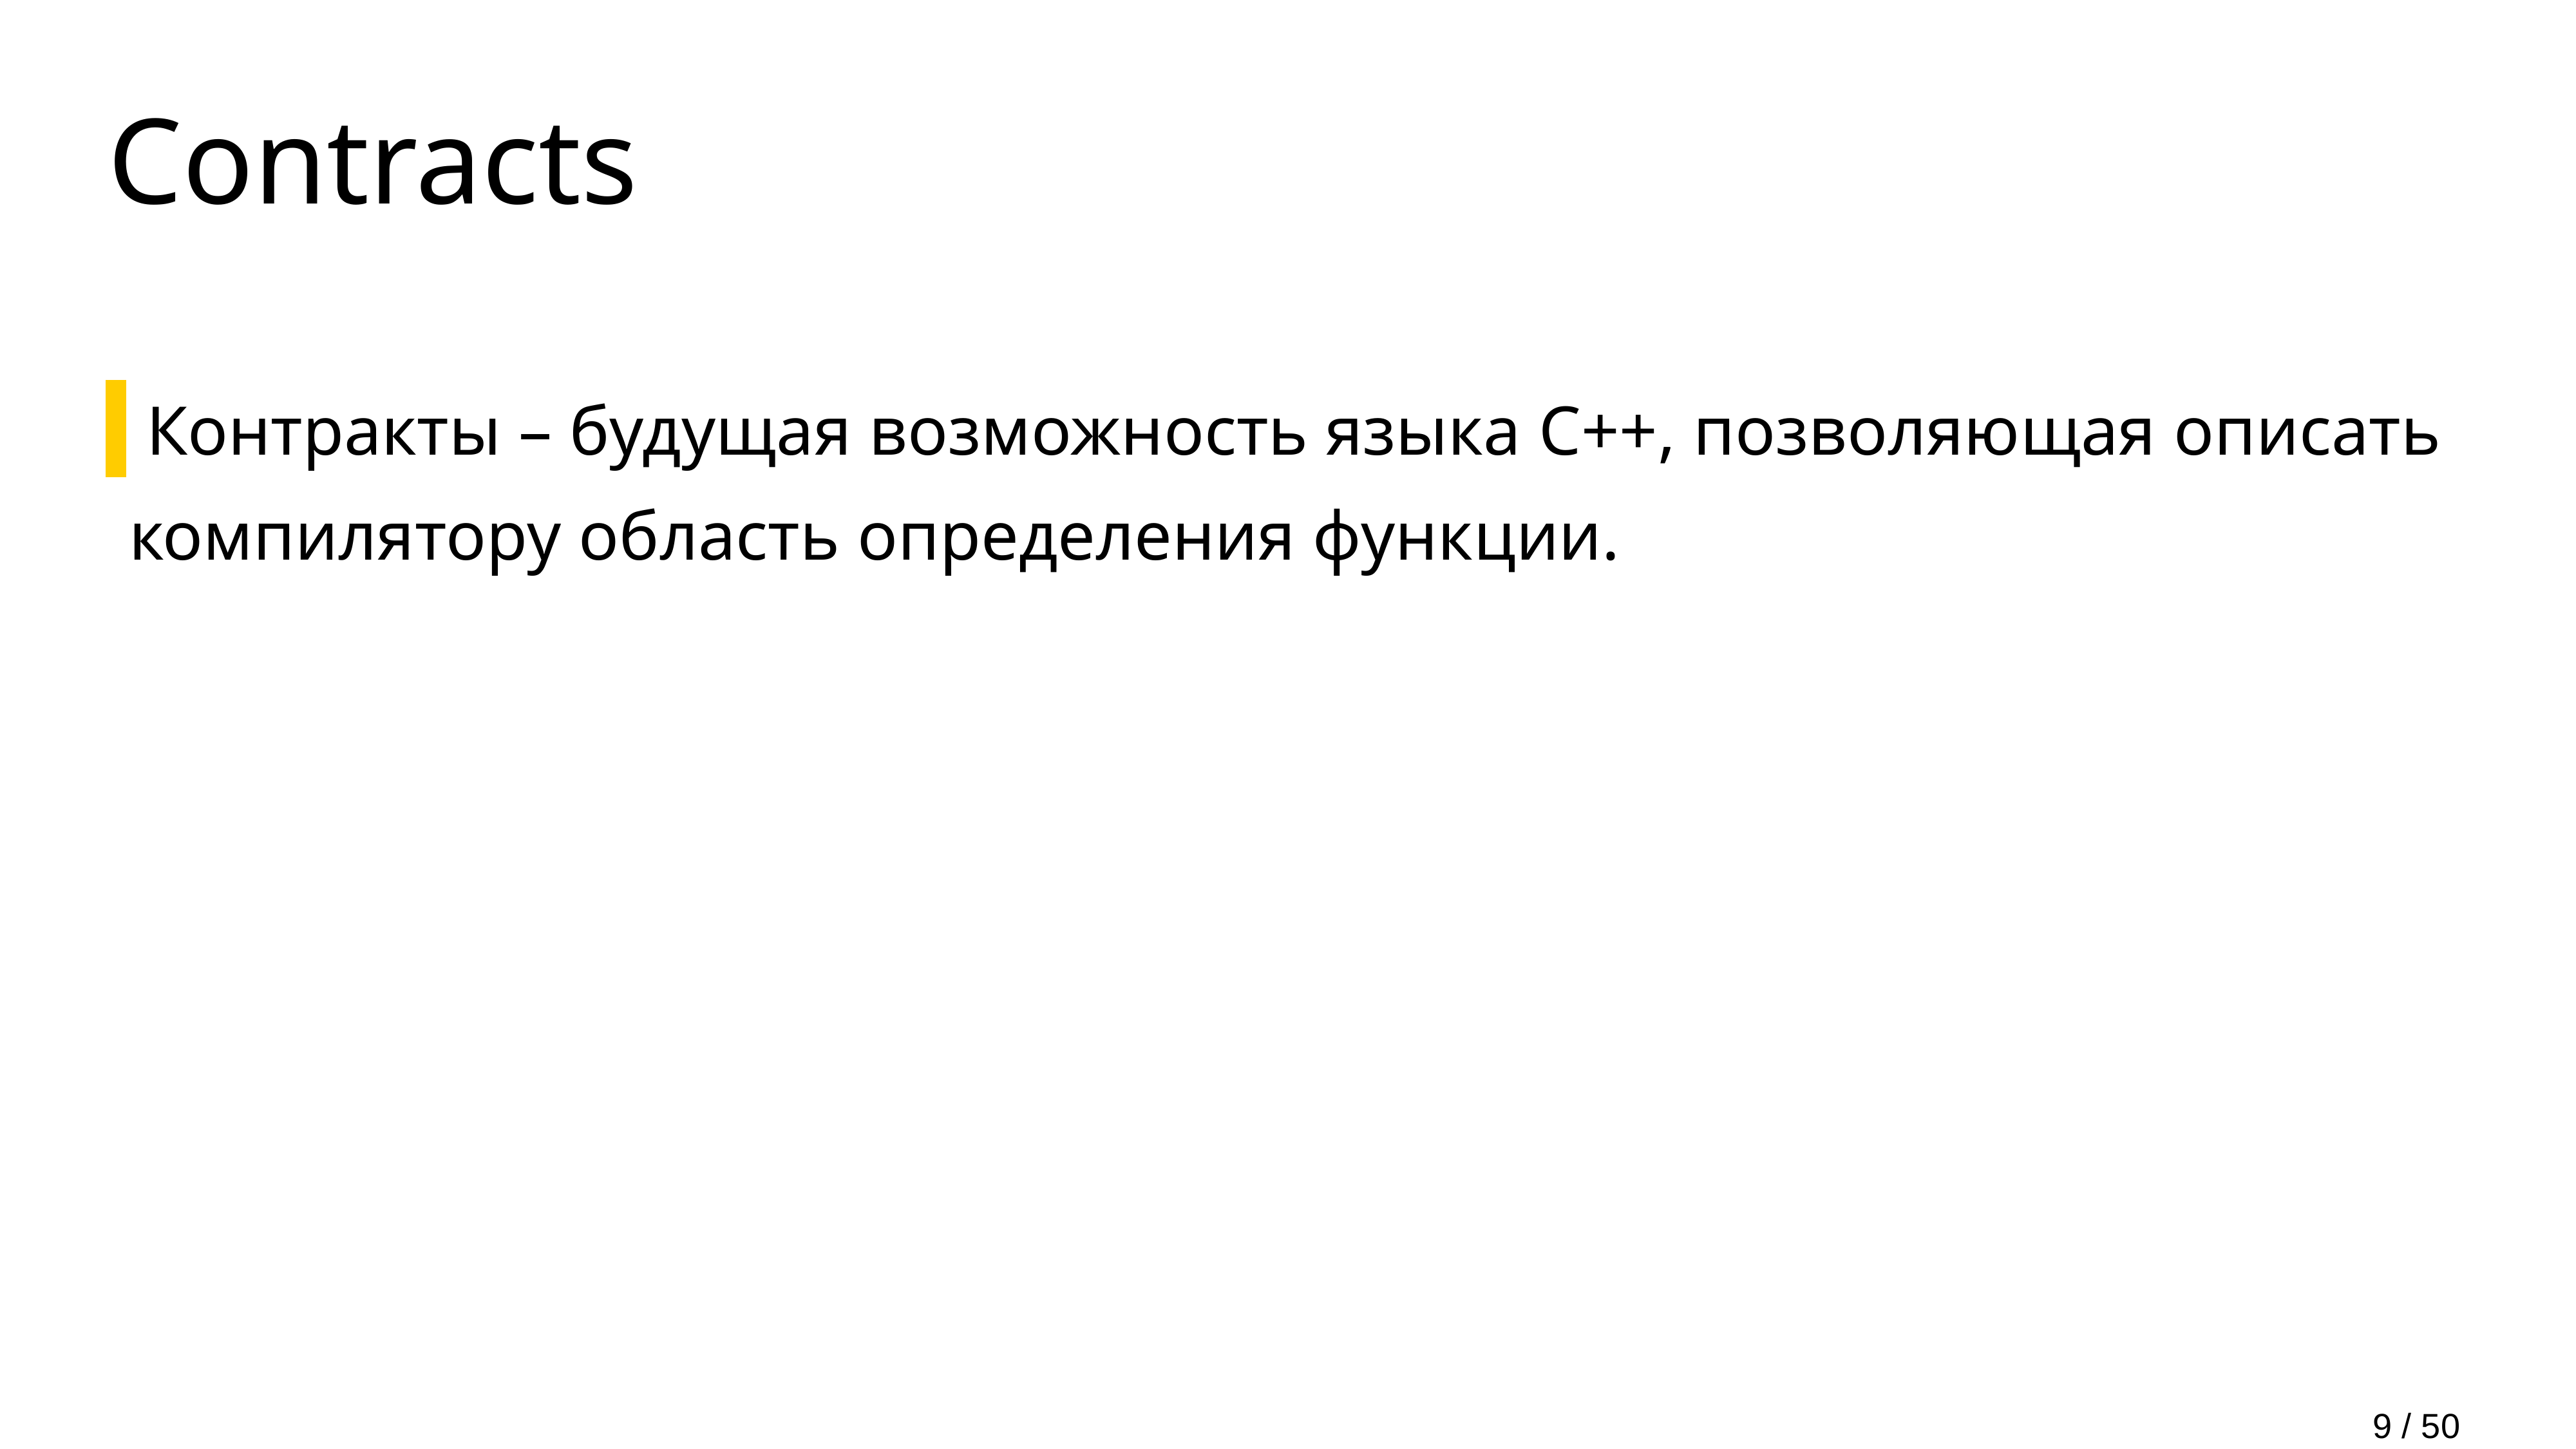

# Contracts
 Контракты – будущая возможность языка С++, позволяющая описать компилятору область определения функции.